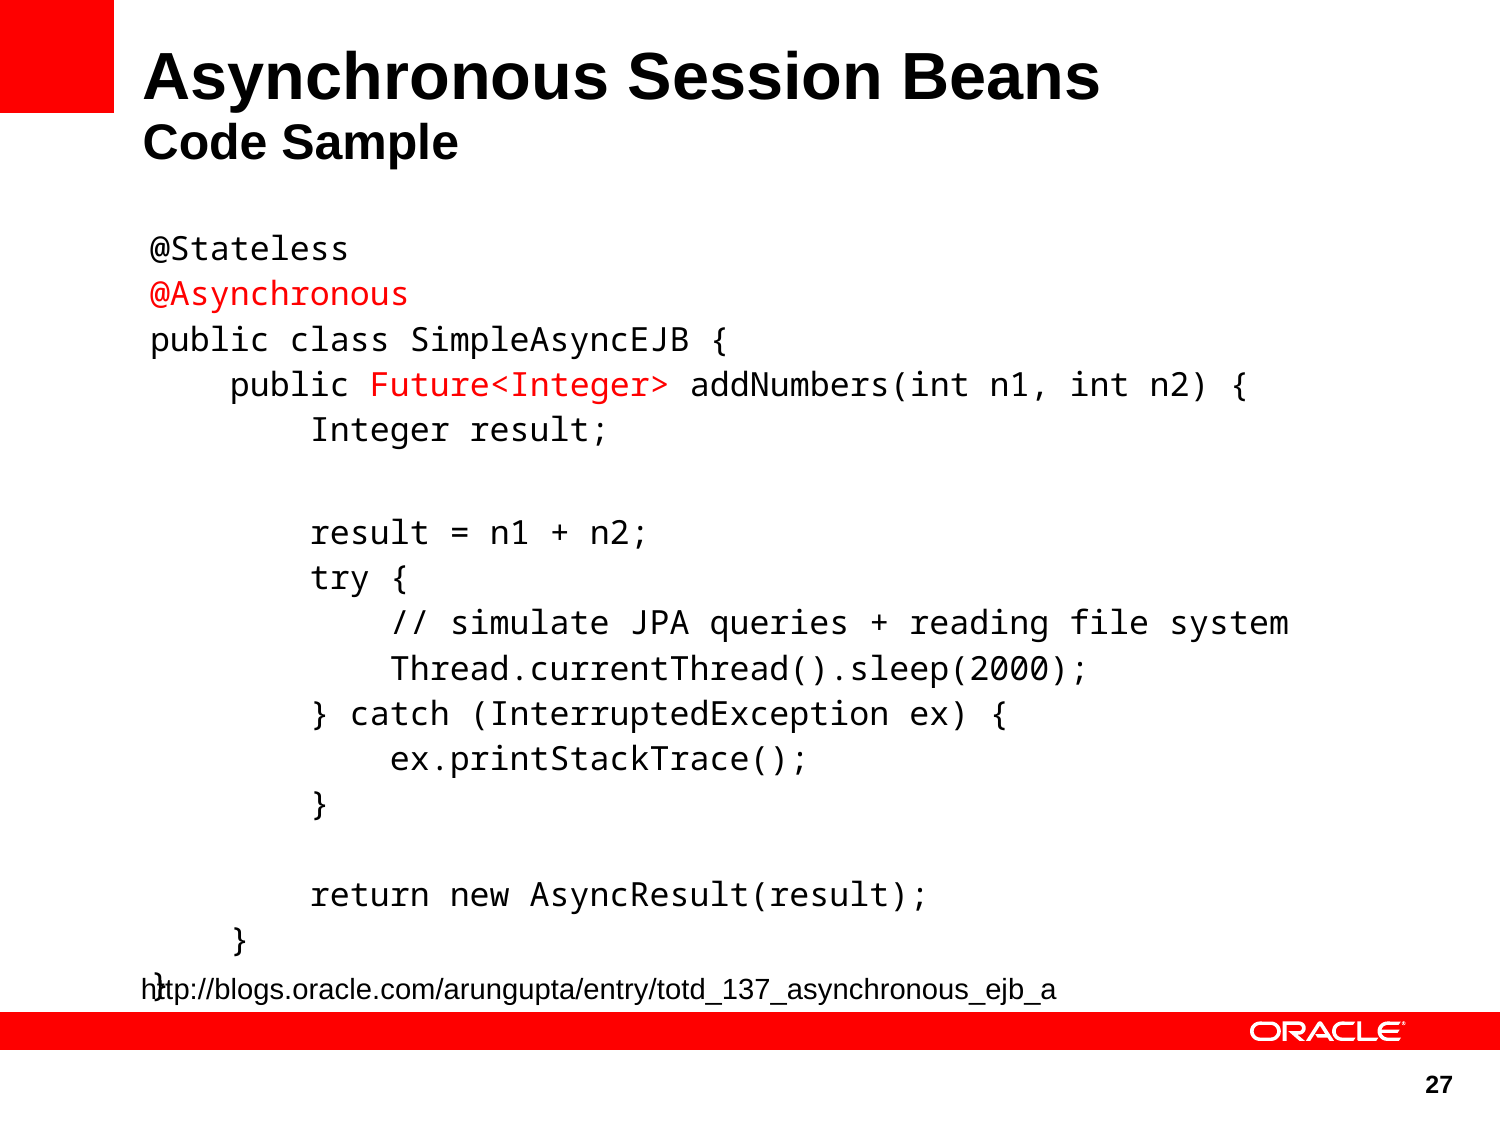

# Asynchronous Session Beans Code Sample
@Stateless
@Asynchronous
public class SimpleAsyncEJB {
 public Future<Integer> addNumbers(int n1, int n2) {
 Integer result;
 result = n1 + n2;
 try {
 // simulate JPA queries + reading file system
 Thread.currentThread().sleep(2000);
 } catch (InterruptedException ex) {
 ex.printStackTrace();
 }
 return new AsyncResult(result);
 }
}
http://blogs.oracle.com/arungupta/entry/totd_137_asynchronous_ejb_a